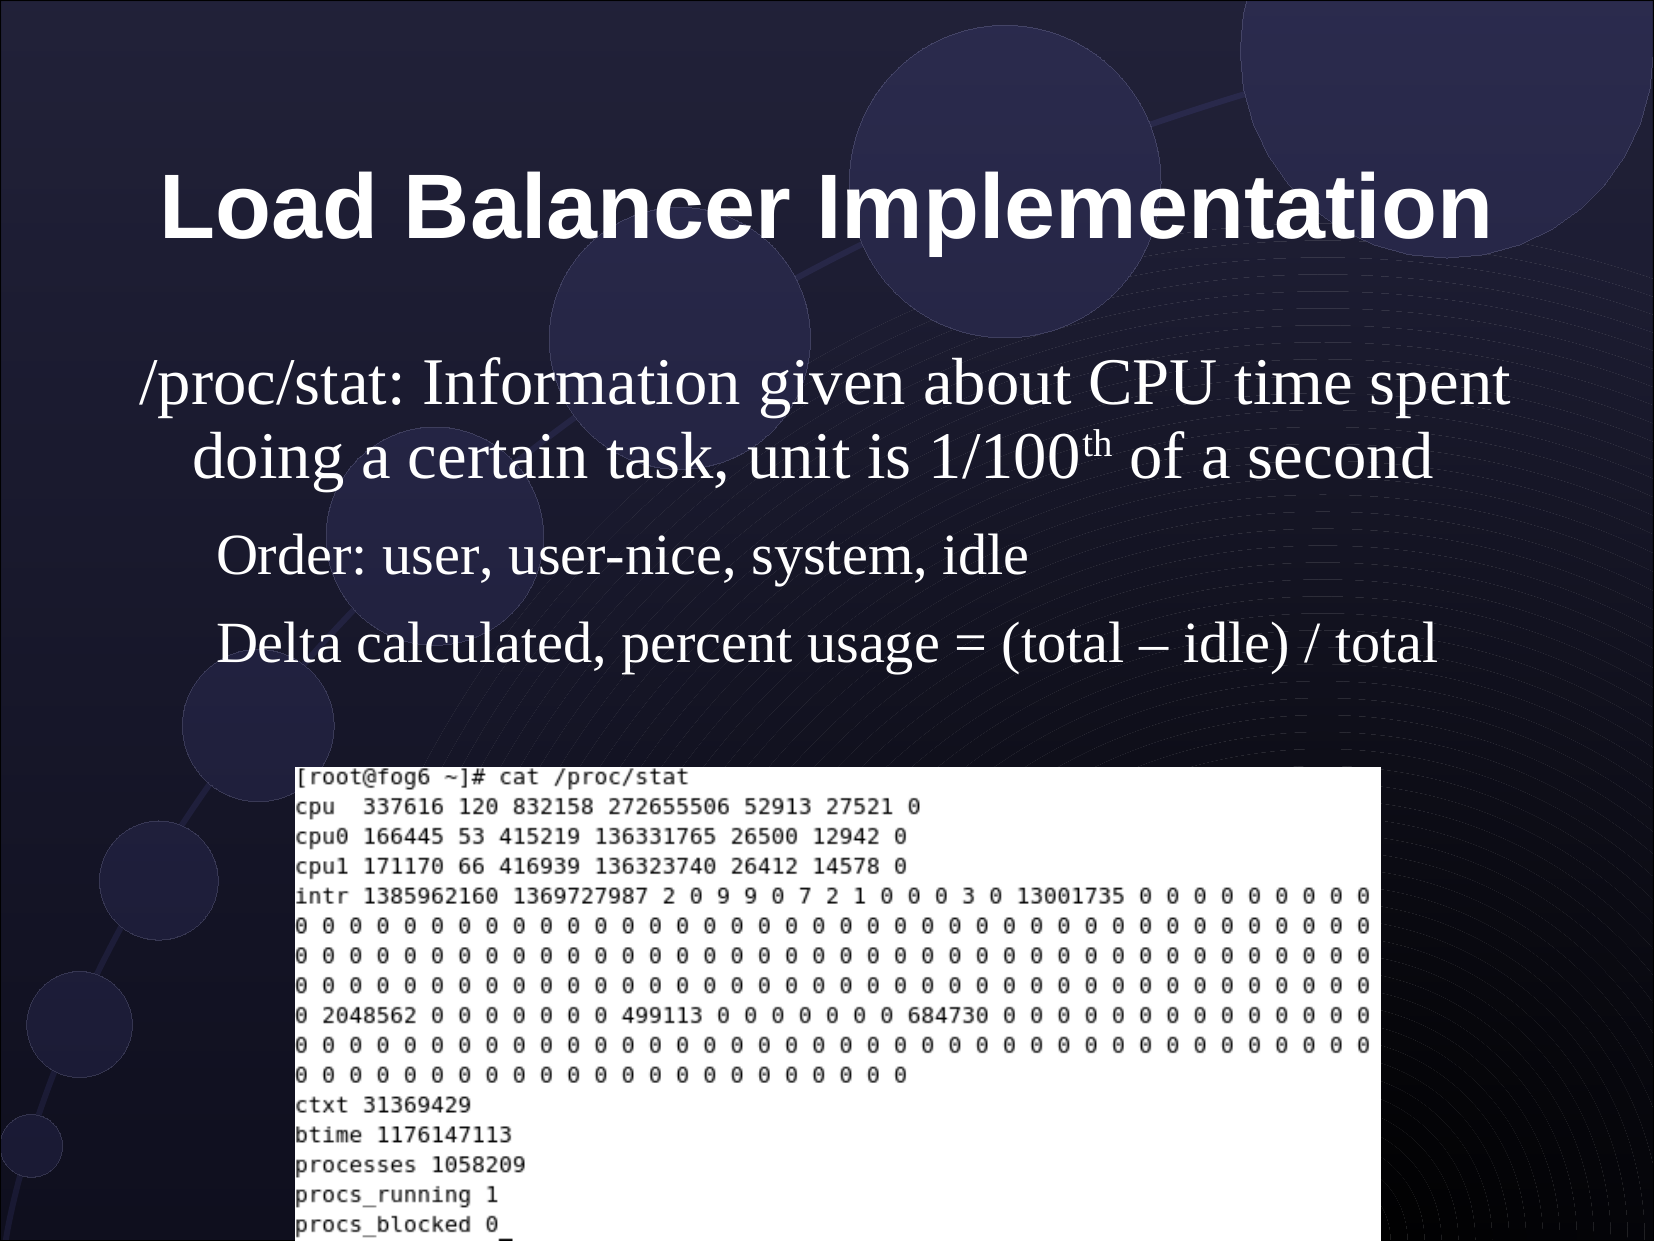

# Load Balancer Implementation
/proc/stat: Information given about CPU time spent doing a certain task, unit is 1/100th of a second
Order: user, user-nice, system, idle
Delta calculated, percent usage = (total – idle) / total